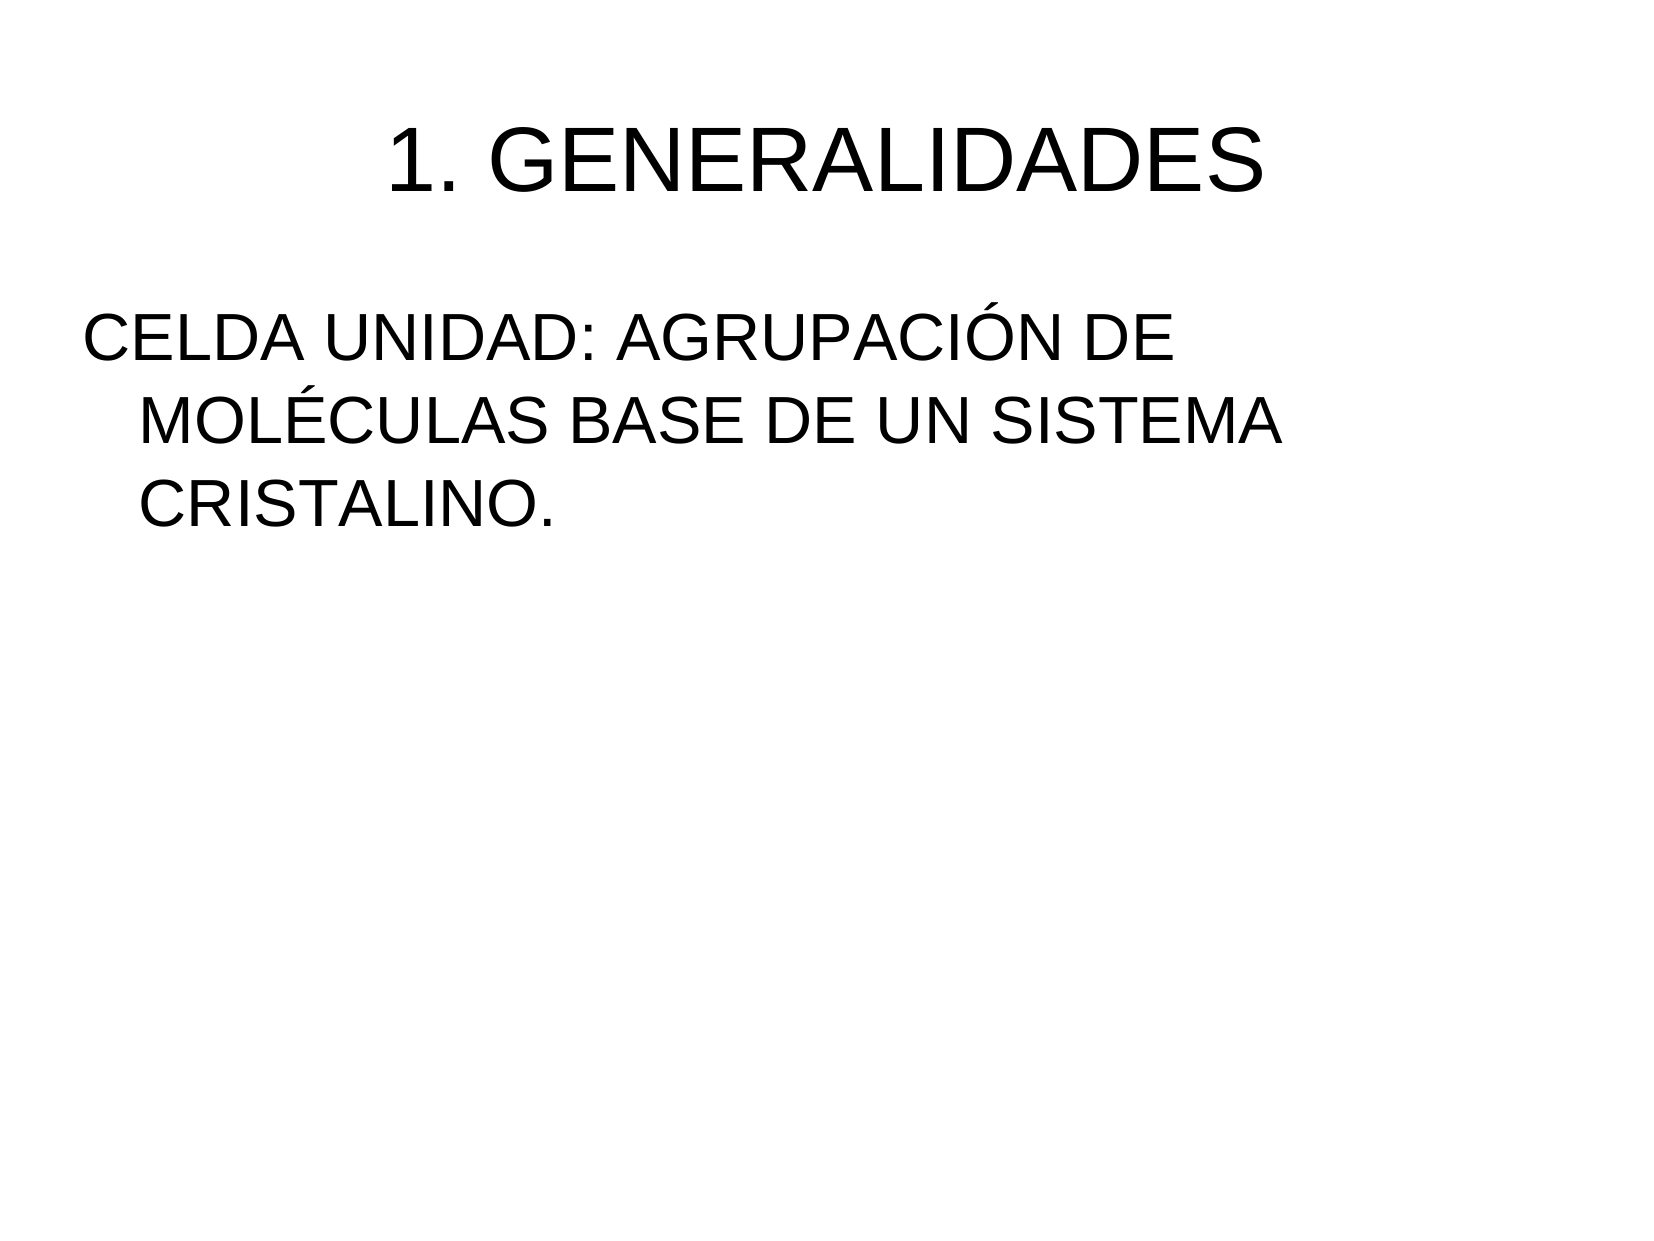

# 1. GENERALIDADES
CELDA UNIDAD: AGRUPACIÓN DE MOLÉCULAS BASE DE UN SISTEMA CRISTALINO.